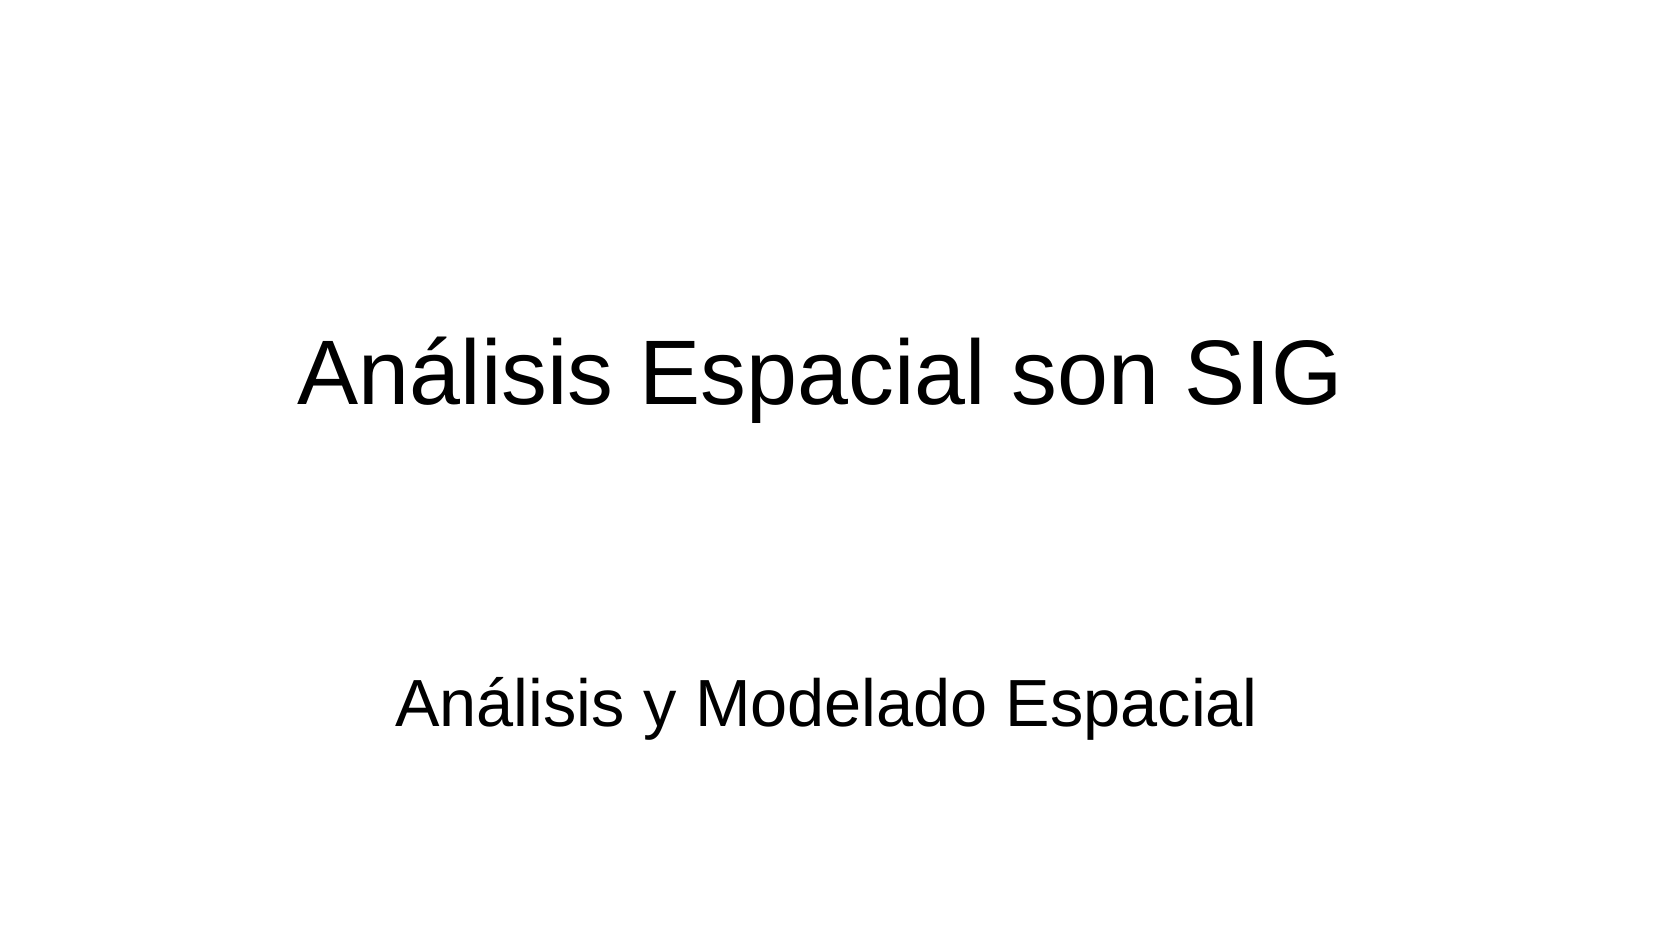

# Análisis Espacial son SIG
Análisis y Modelado Espacial